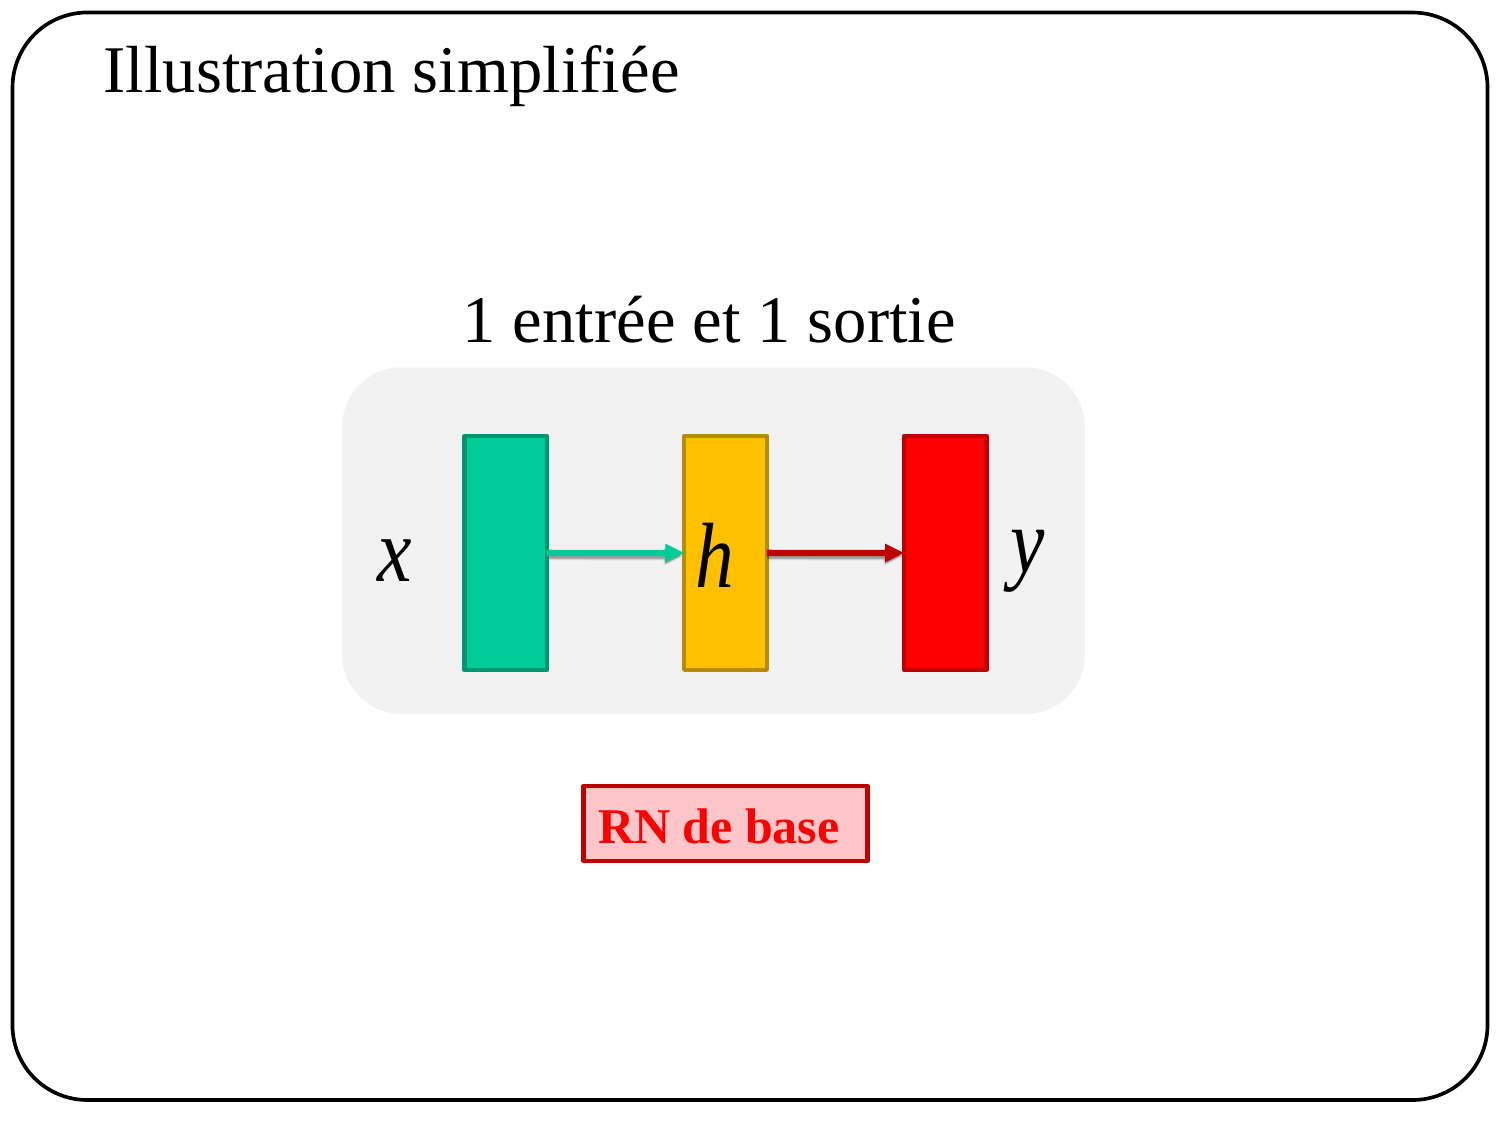

Illustration simplifiée
1 entrée et 1 sortie
RN de base